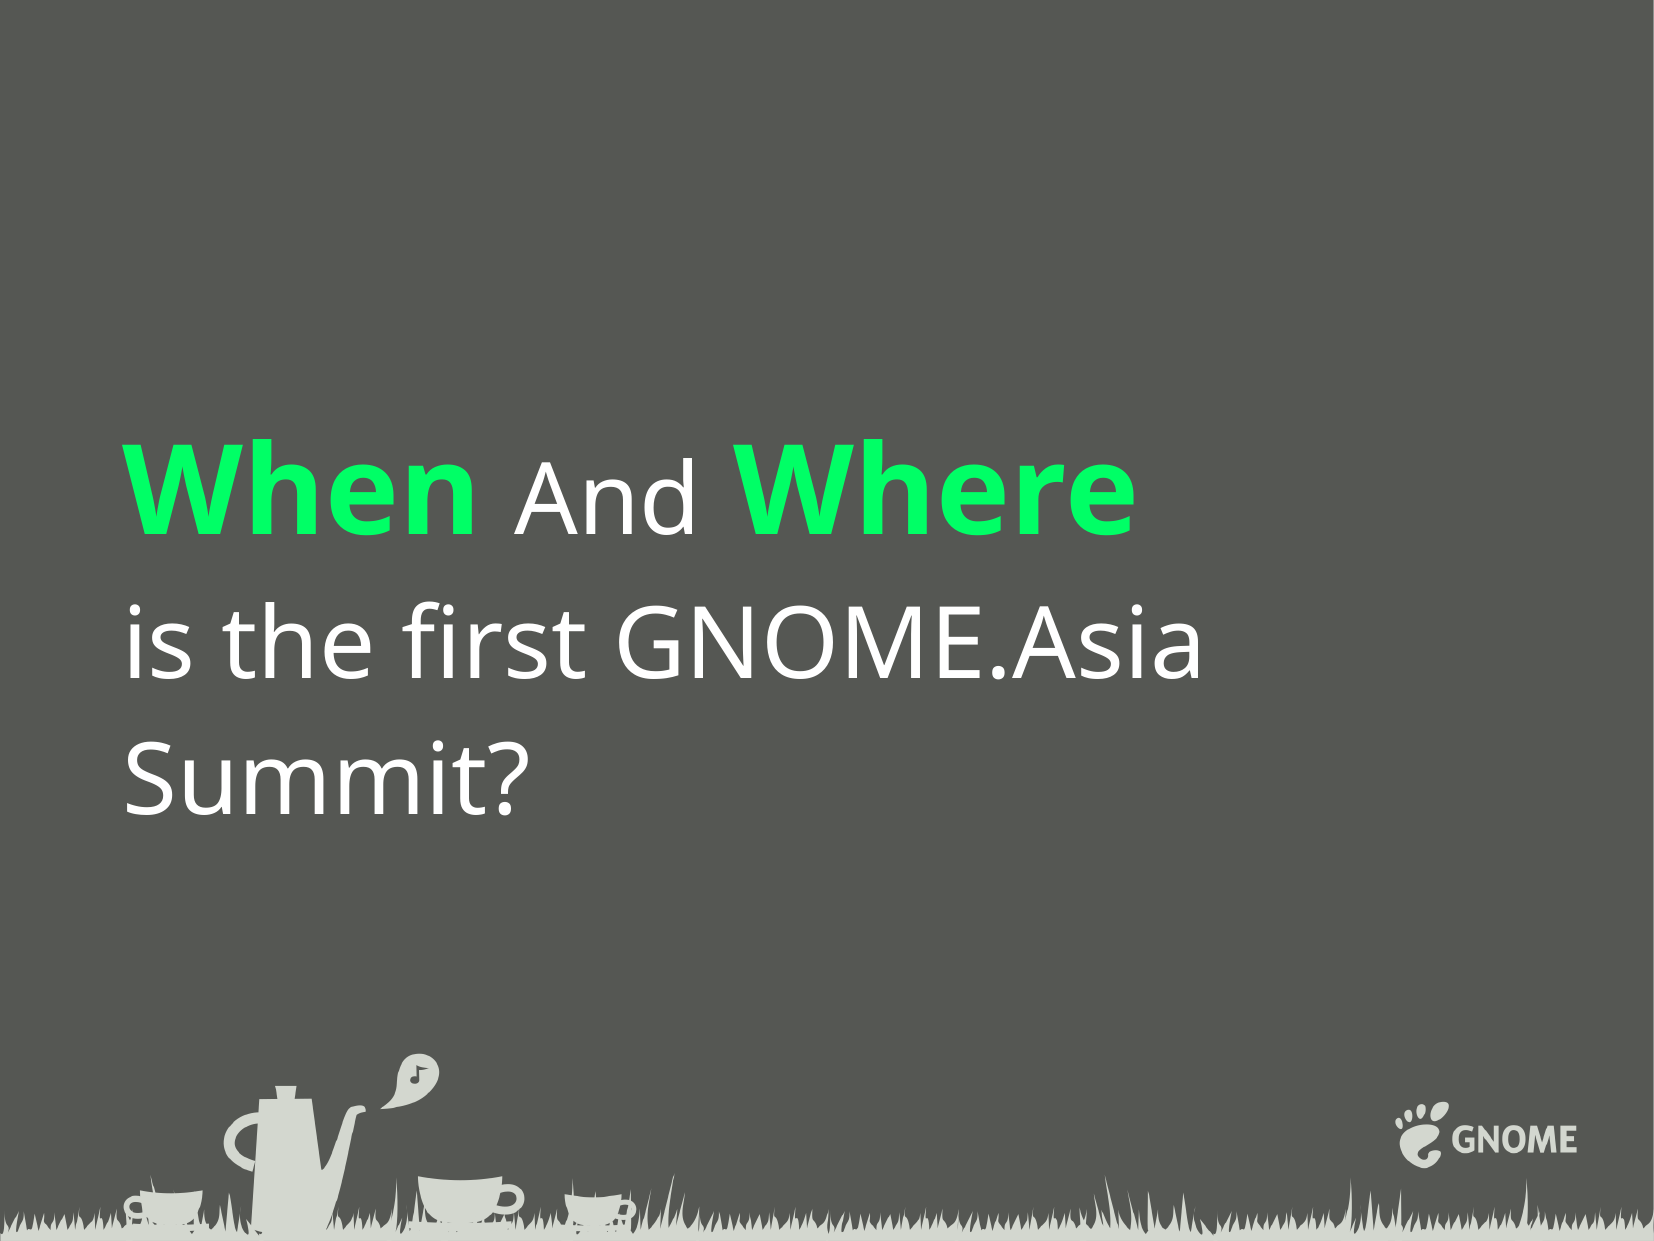

# When And Where is the first GNOME.Asia Summit?